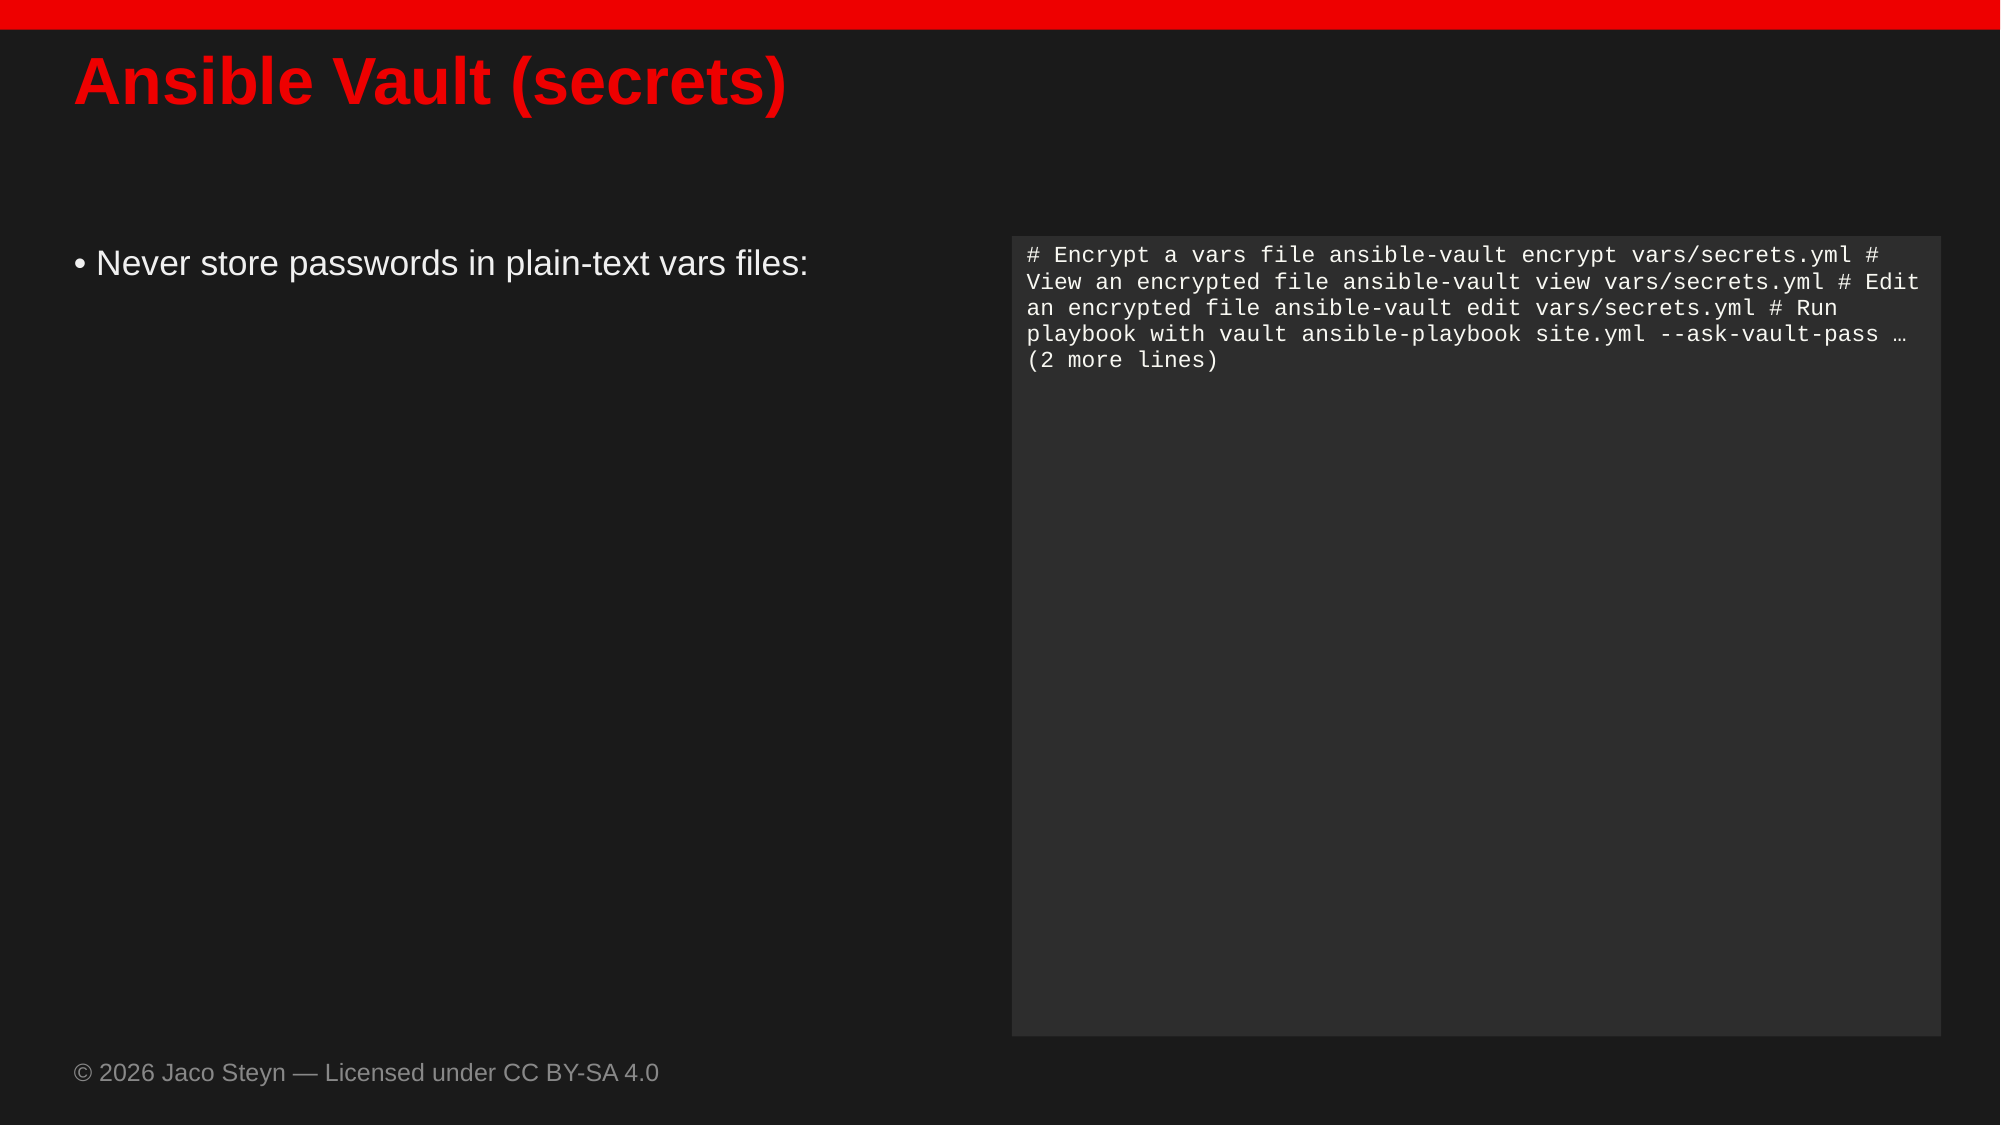

Ansible Vault (secrets)
• Never store passwords in plain-text vars files:
# Encrypt a vars file ansible-vault encrypt vars/secrets.yml # View an encrypted file ansible-vault view vars/secrets.yml # Edit an encrypted file ansible-vault edit vars/secrets.yml # Run playbook with vault ansible-playbook site.yml --ask-vault-pass … (2 more lines)
© 2026 Jaco Steyn — Licensed under CC BY-SA 4.0